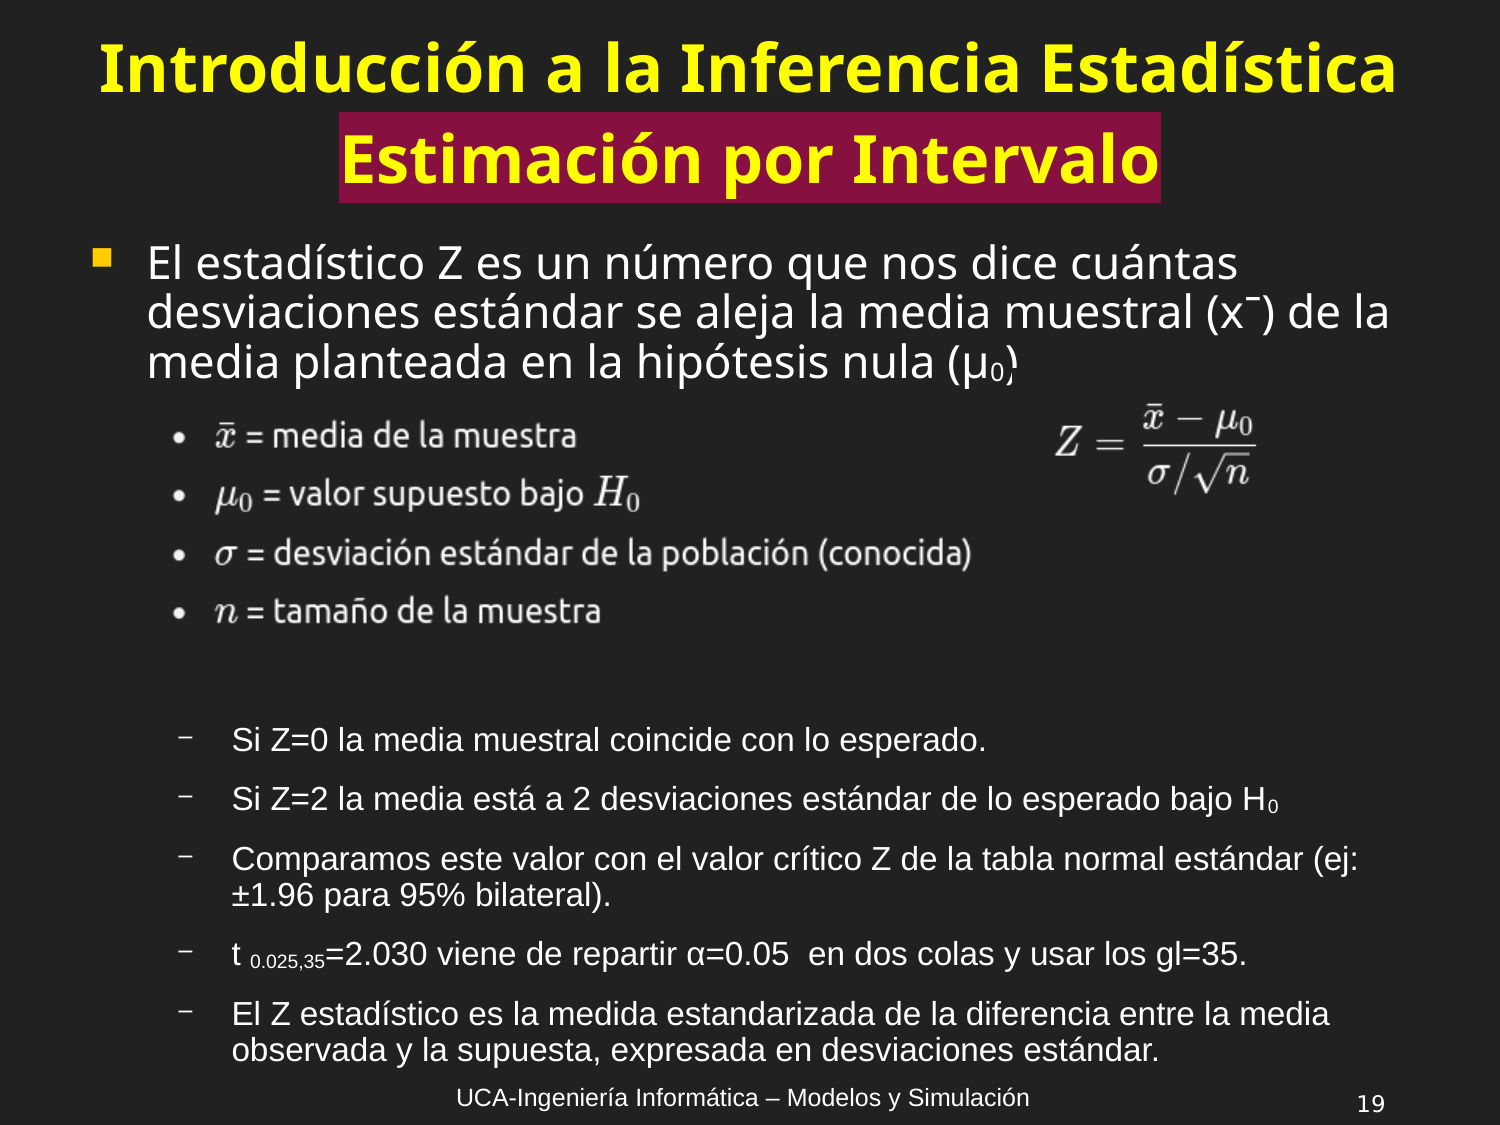

# Introducción a la Inferencia Estadística Estimación por Intervalo
El estadístico Z es un número que nos dice cuántas desviaciones estándar se aleja la media muestral (xˉ) de la media planteada en la hipótesis nula (μ0).
Si Z=0 la media muestral coincide con lo esperado.
Si Z=2 la media está a 2 desviaciones estándar de lo esperado bajo H0
Comparamos este valor con el valor crítico Z de la tabla normal estándar (ej: ±1.96 para 95% bilateral).
t 0.025,35=2.030 viene de repartir α=0.05 en dos colas y usar los gl=35.
El Z estadístico es la medida estandarizada de la diferencia entre la media observada y la supuesta, expresada en desviaciones estándar.